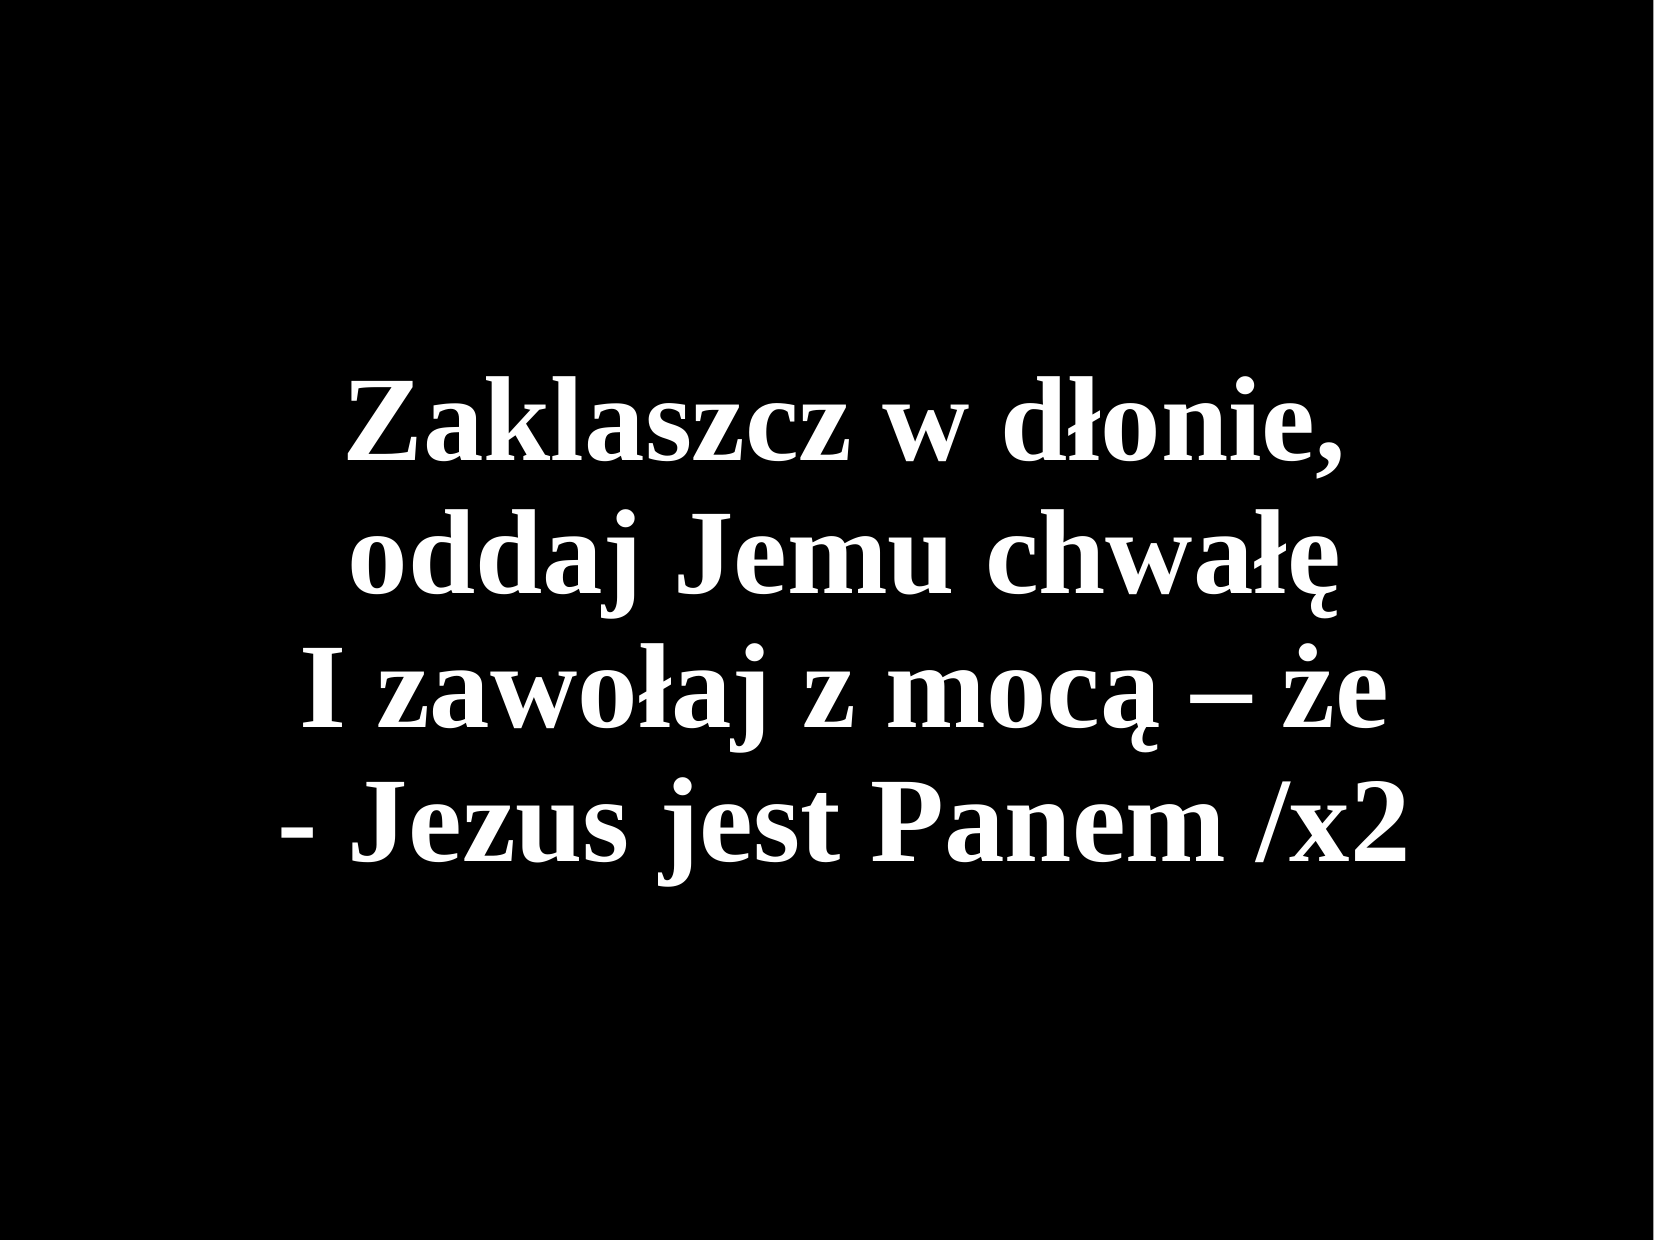

# Zaklaszcz w dłonie,
oddaj Jemu chwałę
I zawołaj z mocą – że
- Jezus jest Panem /x2